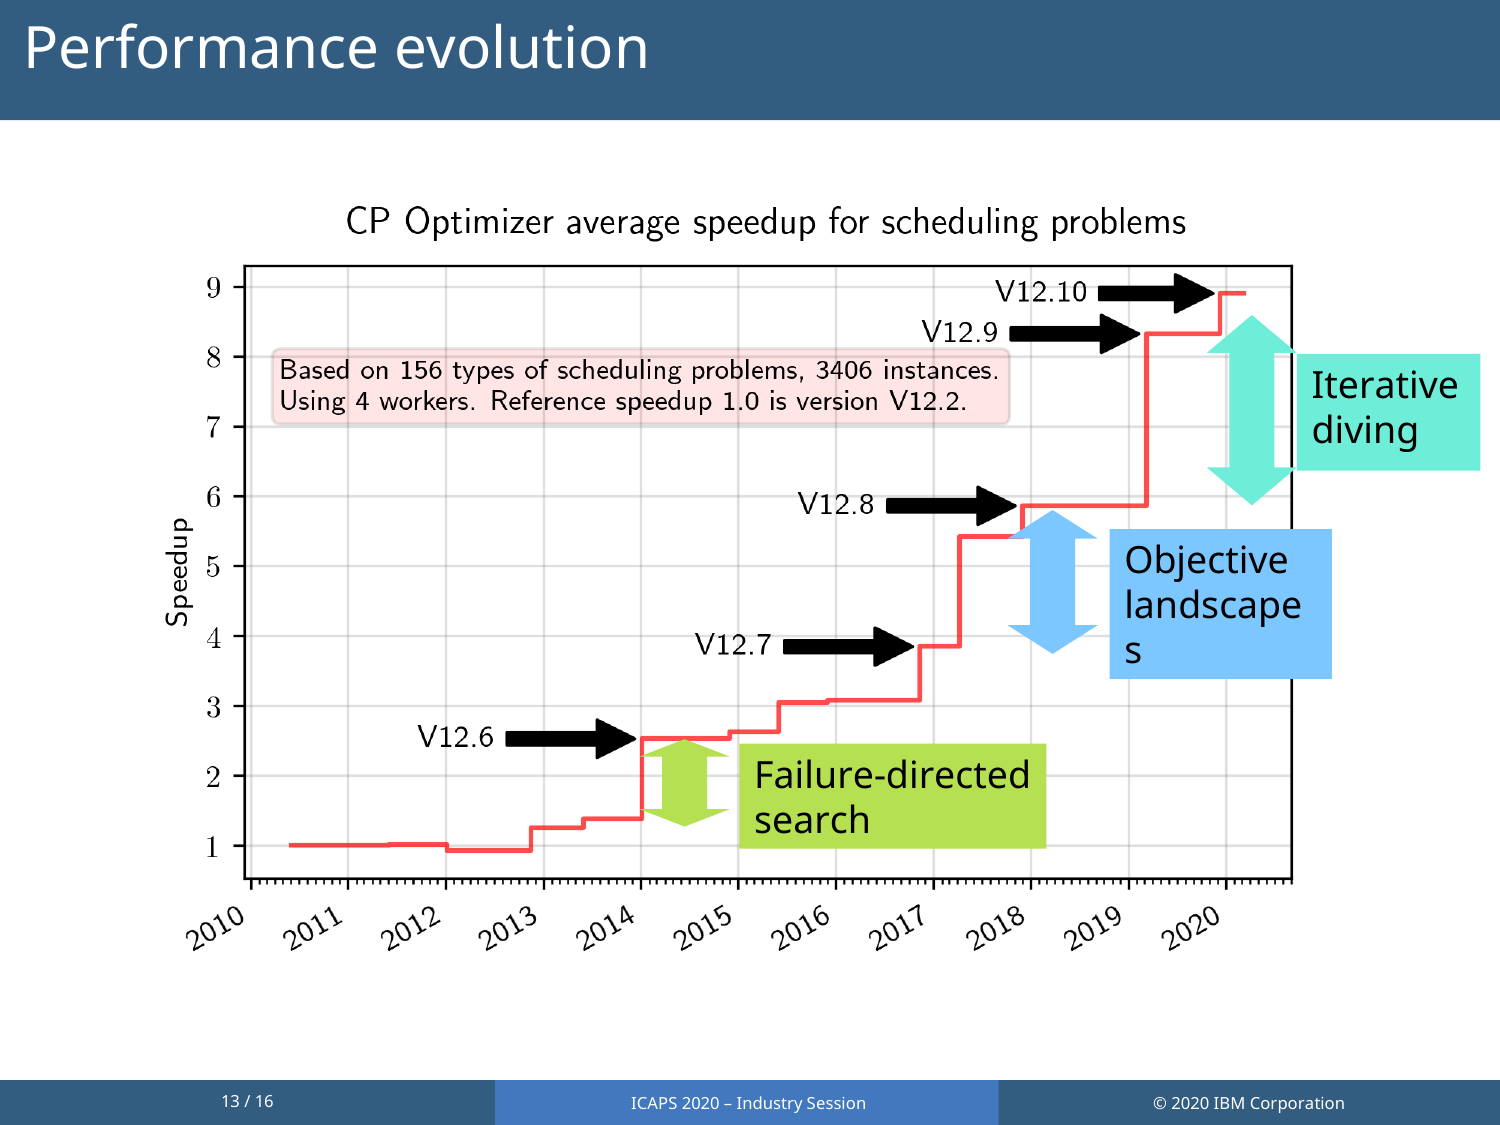

# Performance evolution
Iterative
diving
Objective
landscapes
Failure-directed
search